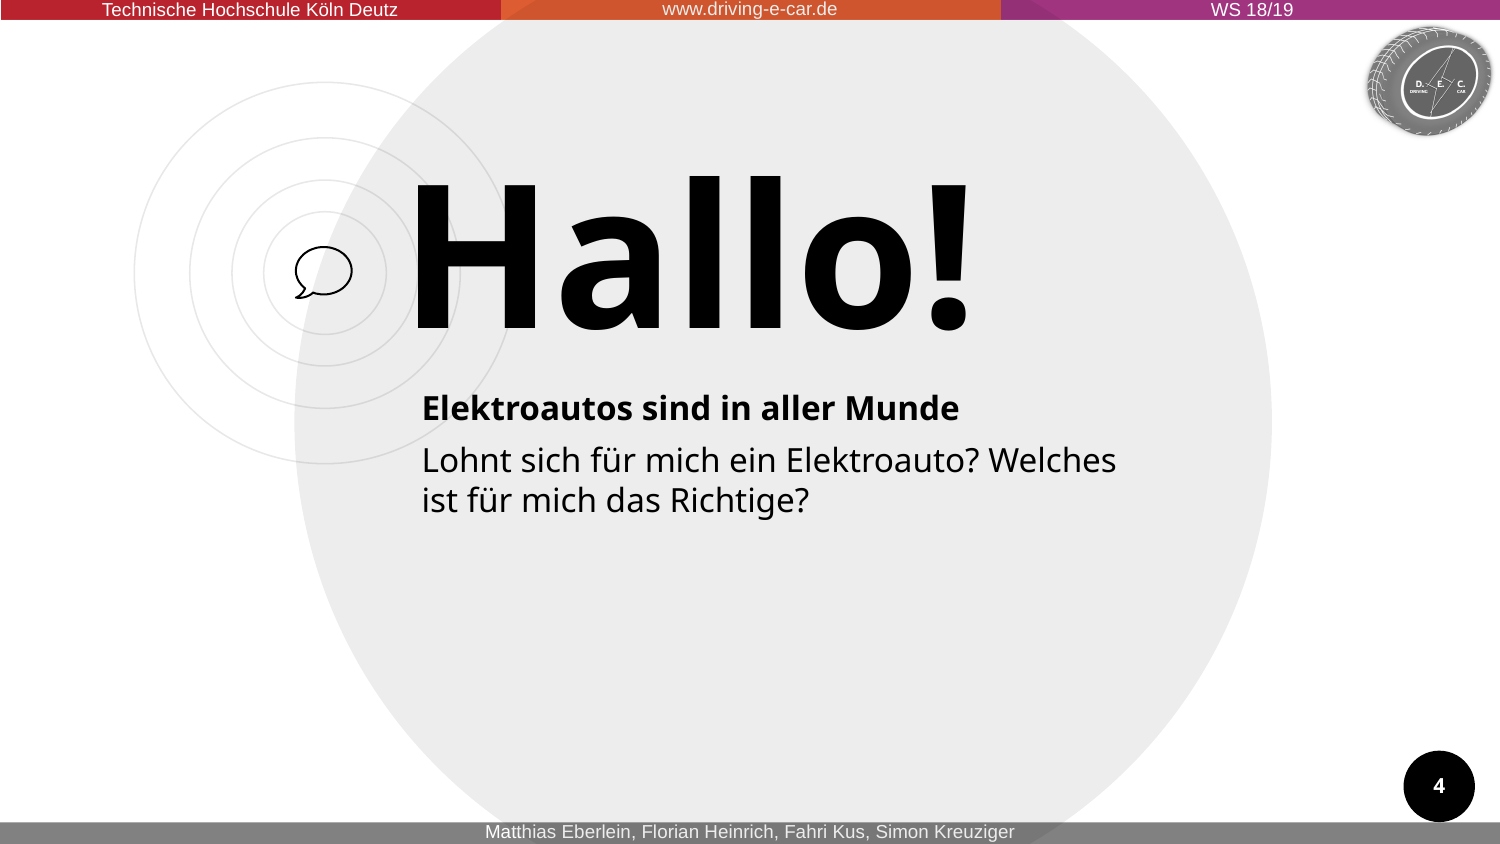

# Hallo!
Elektroautos sind in aller Munde
Lohnt sich für mich ein Elektroauto? Welches ist für mich das Richtige?